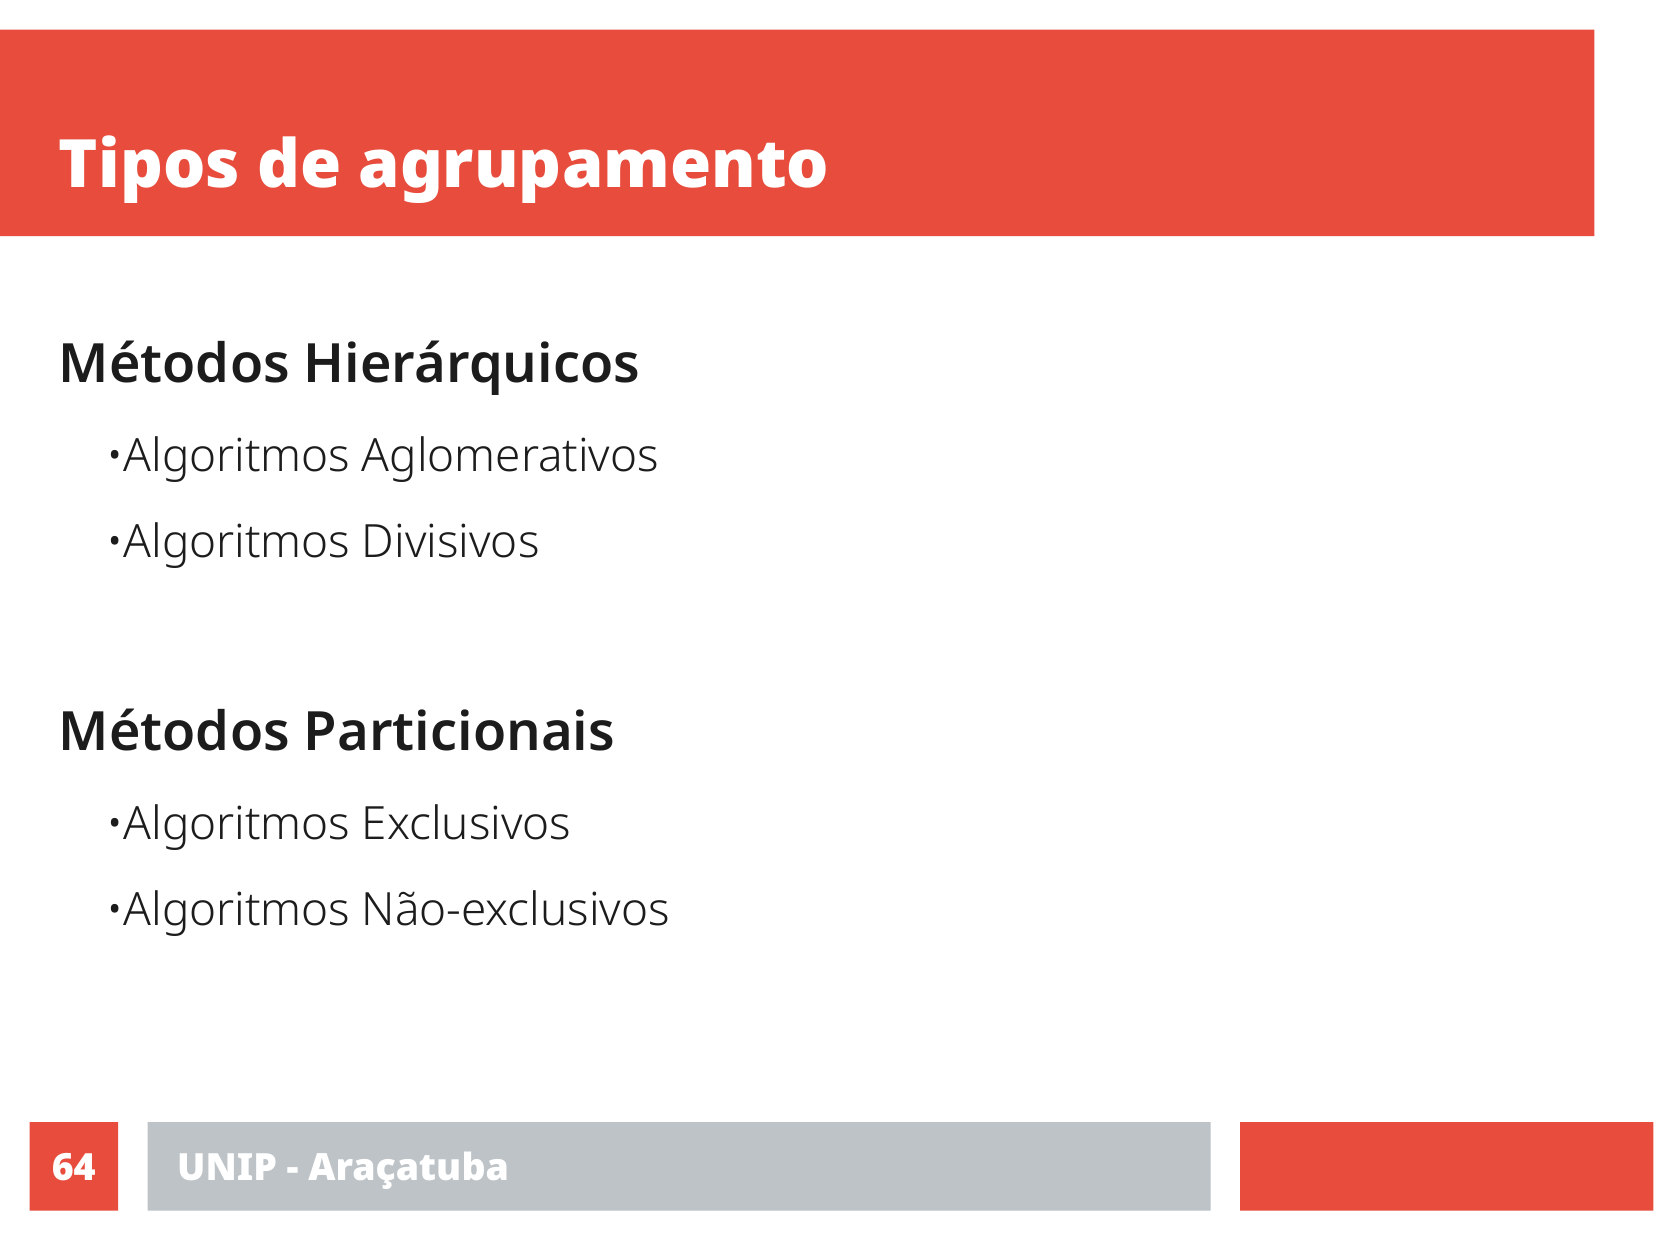

# Tipos de agrupamento
Métodos Hierárquicos
•Algoritmos Aglomerativos
•Algoritmos Divisivos
Métodos Particionais
•Algoritmos Exclusivos
•Algoritmos Não-exclusivos
64
UNIP - Araçatuba